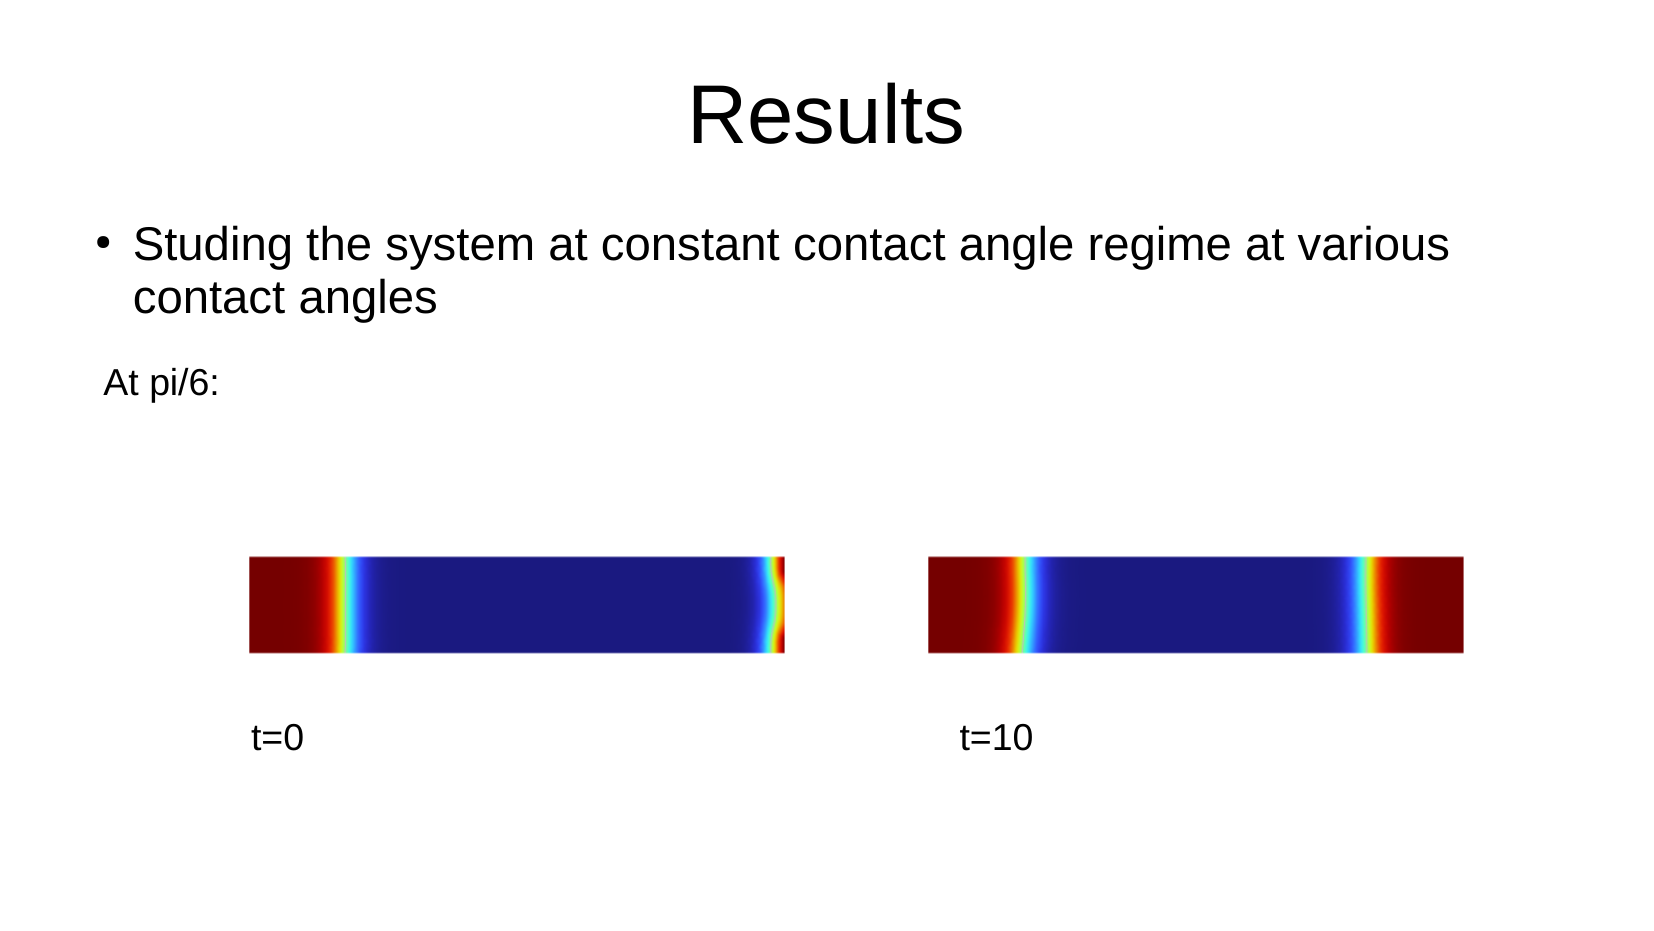

# Results
Studing the system at constant contact angle regime at various contact angles
At pi/6:
t=0
t=10